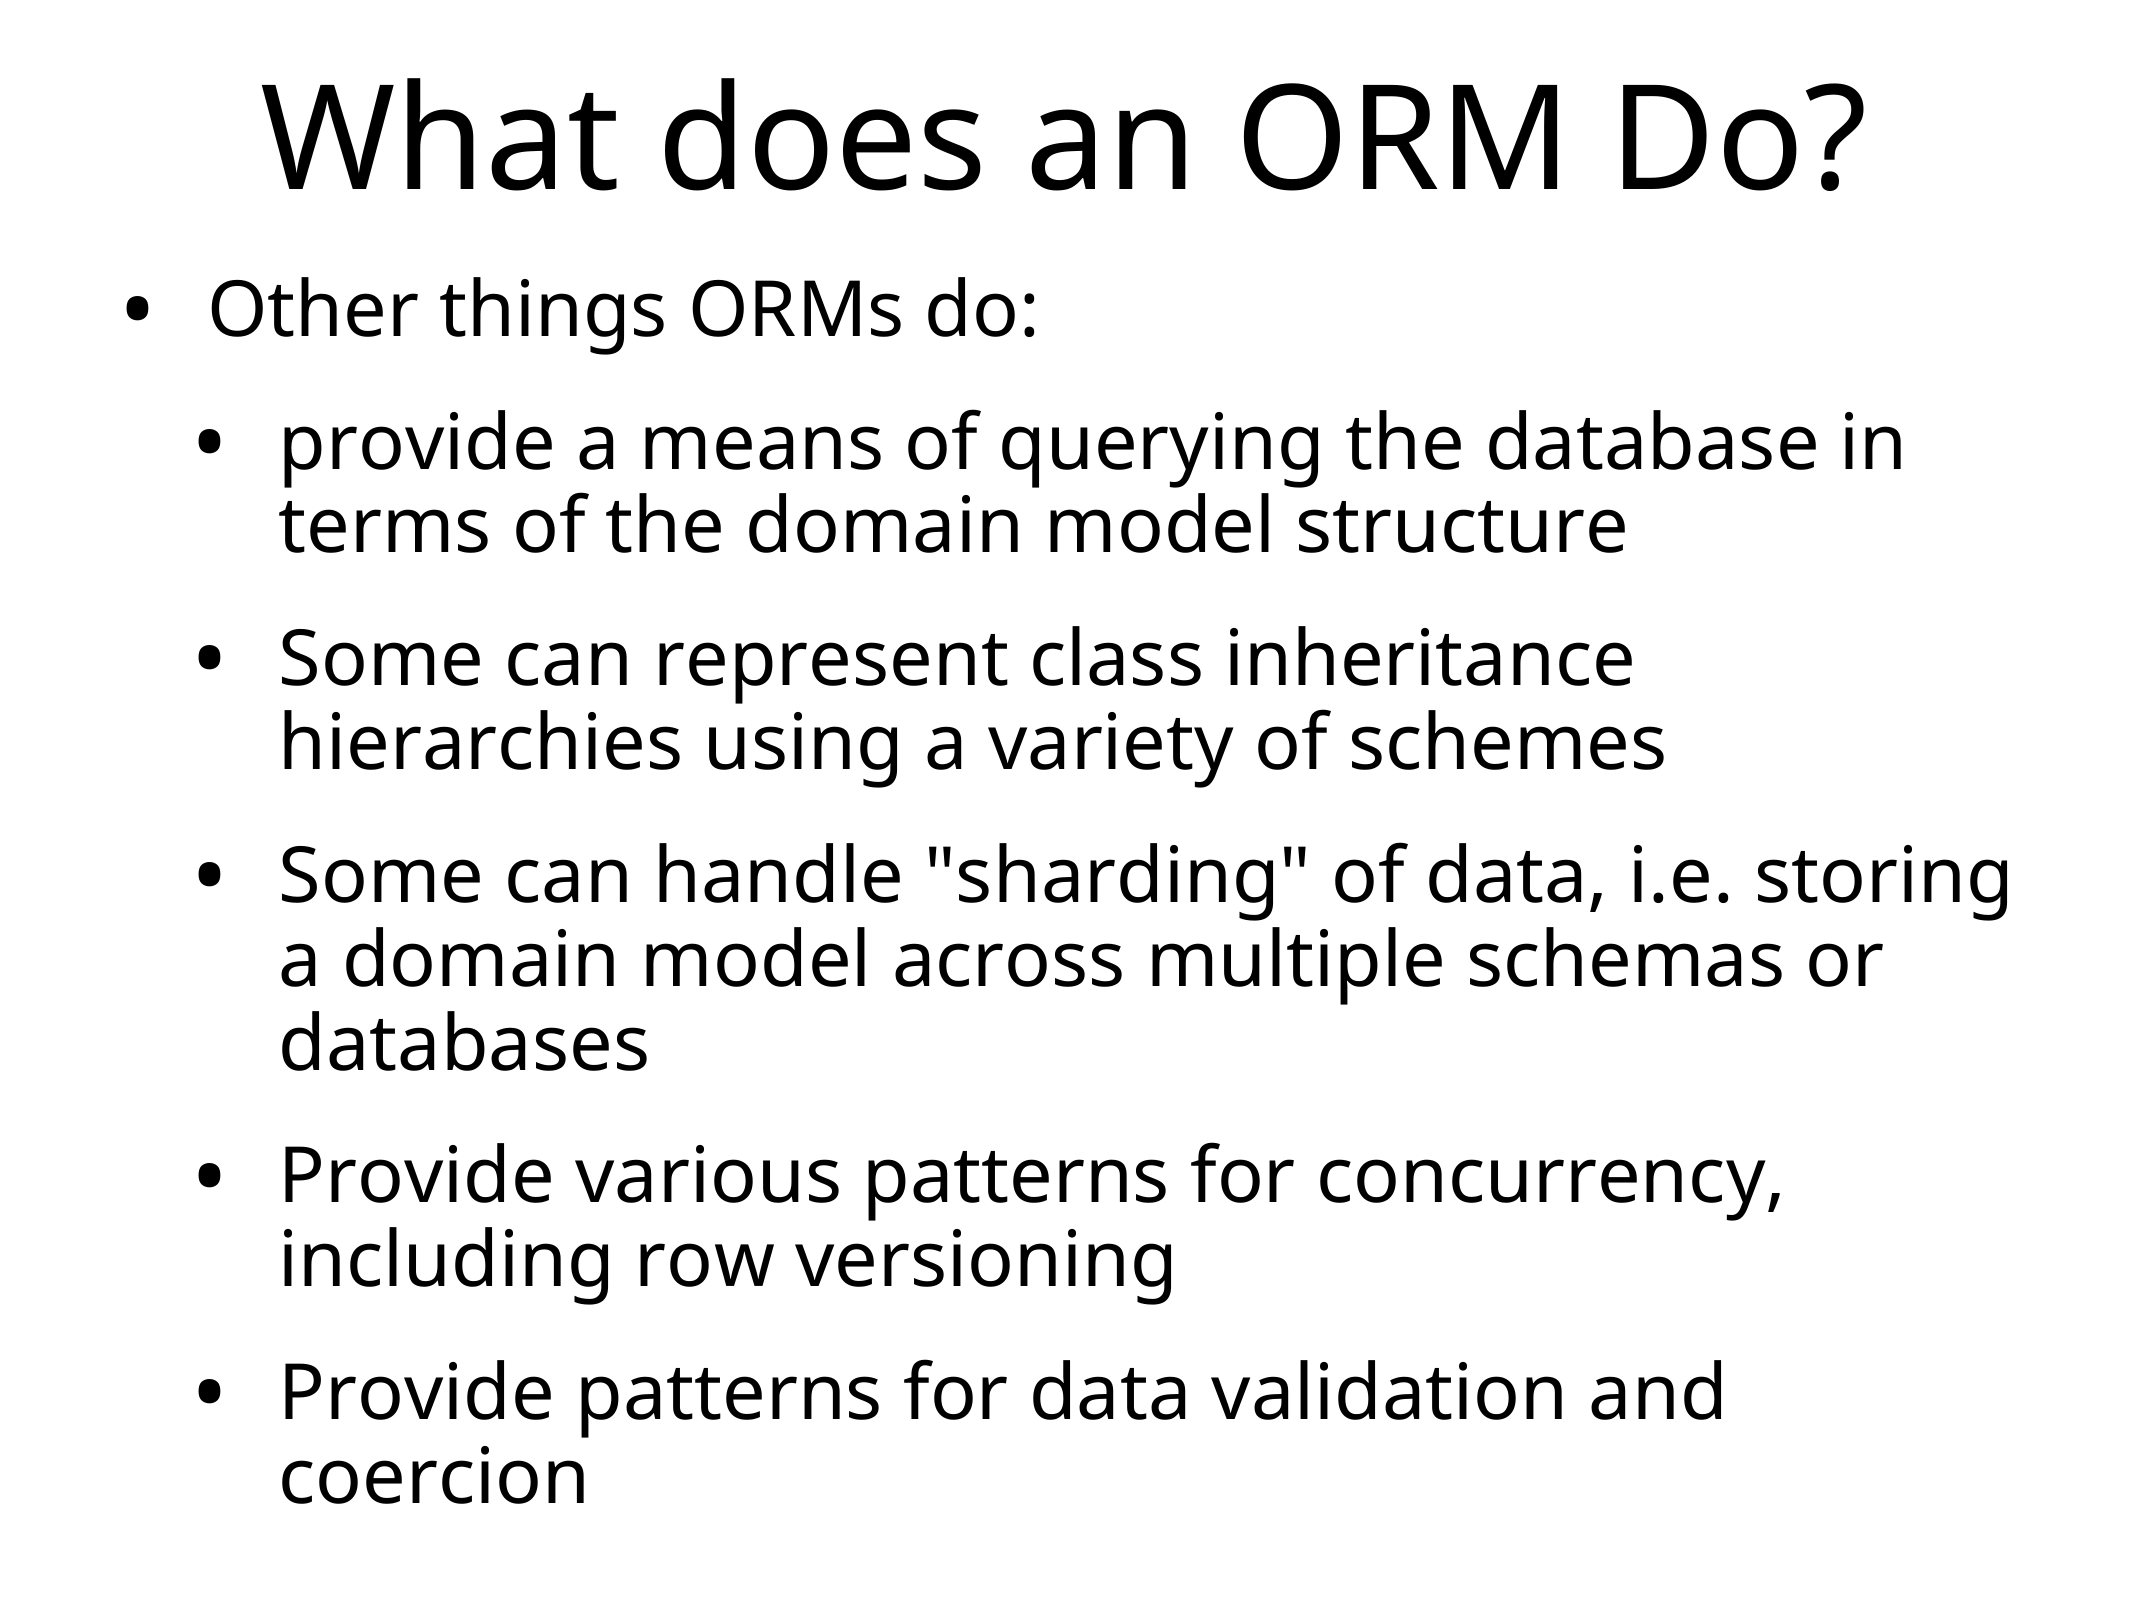

# What does an ORM Do?
Other things ORMs do:
provide a means of querying the database in terms of the domain model structure
Some can represent class inheritance hierarchies using a variety of schemes
Some can handle "sharding" of data, i.e. storing a domain model across multiple schemas or databases
Provide various patterns for concurrency, including row versioning
Provide patterns for data validation and coercion